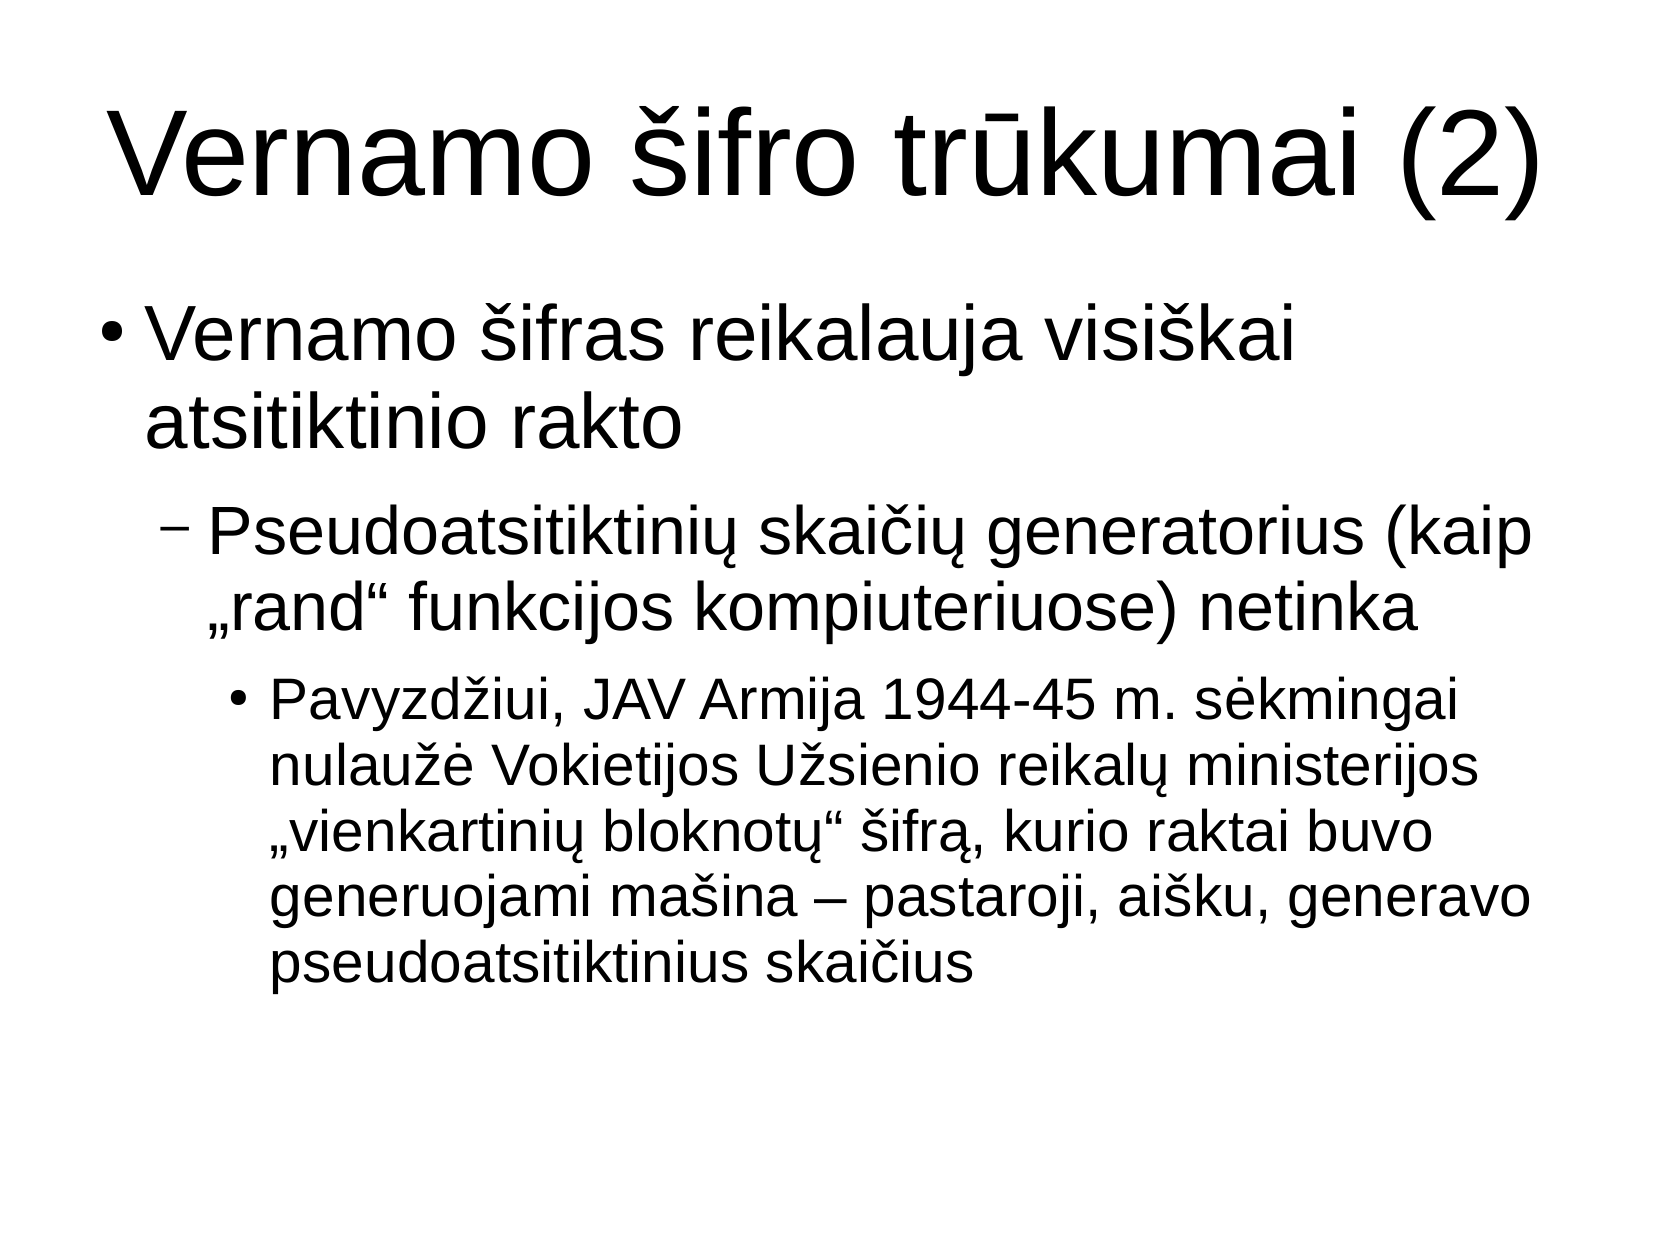

# Vernamo šifro trūkumai (2)
Vernamo šifras reikalauja visiškai atsitiktinio rakto
Pseudoatsitiktinių skaičių generatorius (kaip „rand“ funkcijos kompiuteriuose) netinka
Pavyzdžiui, JAV Armija 1944-45 m. sėkmingai nulaužė Vokietijos Užsienio reikalų ministerijos „vienkartinių bloknotų“ šifrą, kurio raktai buvo generuojami mašina – pastaroji, aišku, generavo pseudoatsitiktinius skaičius